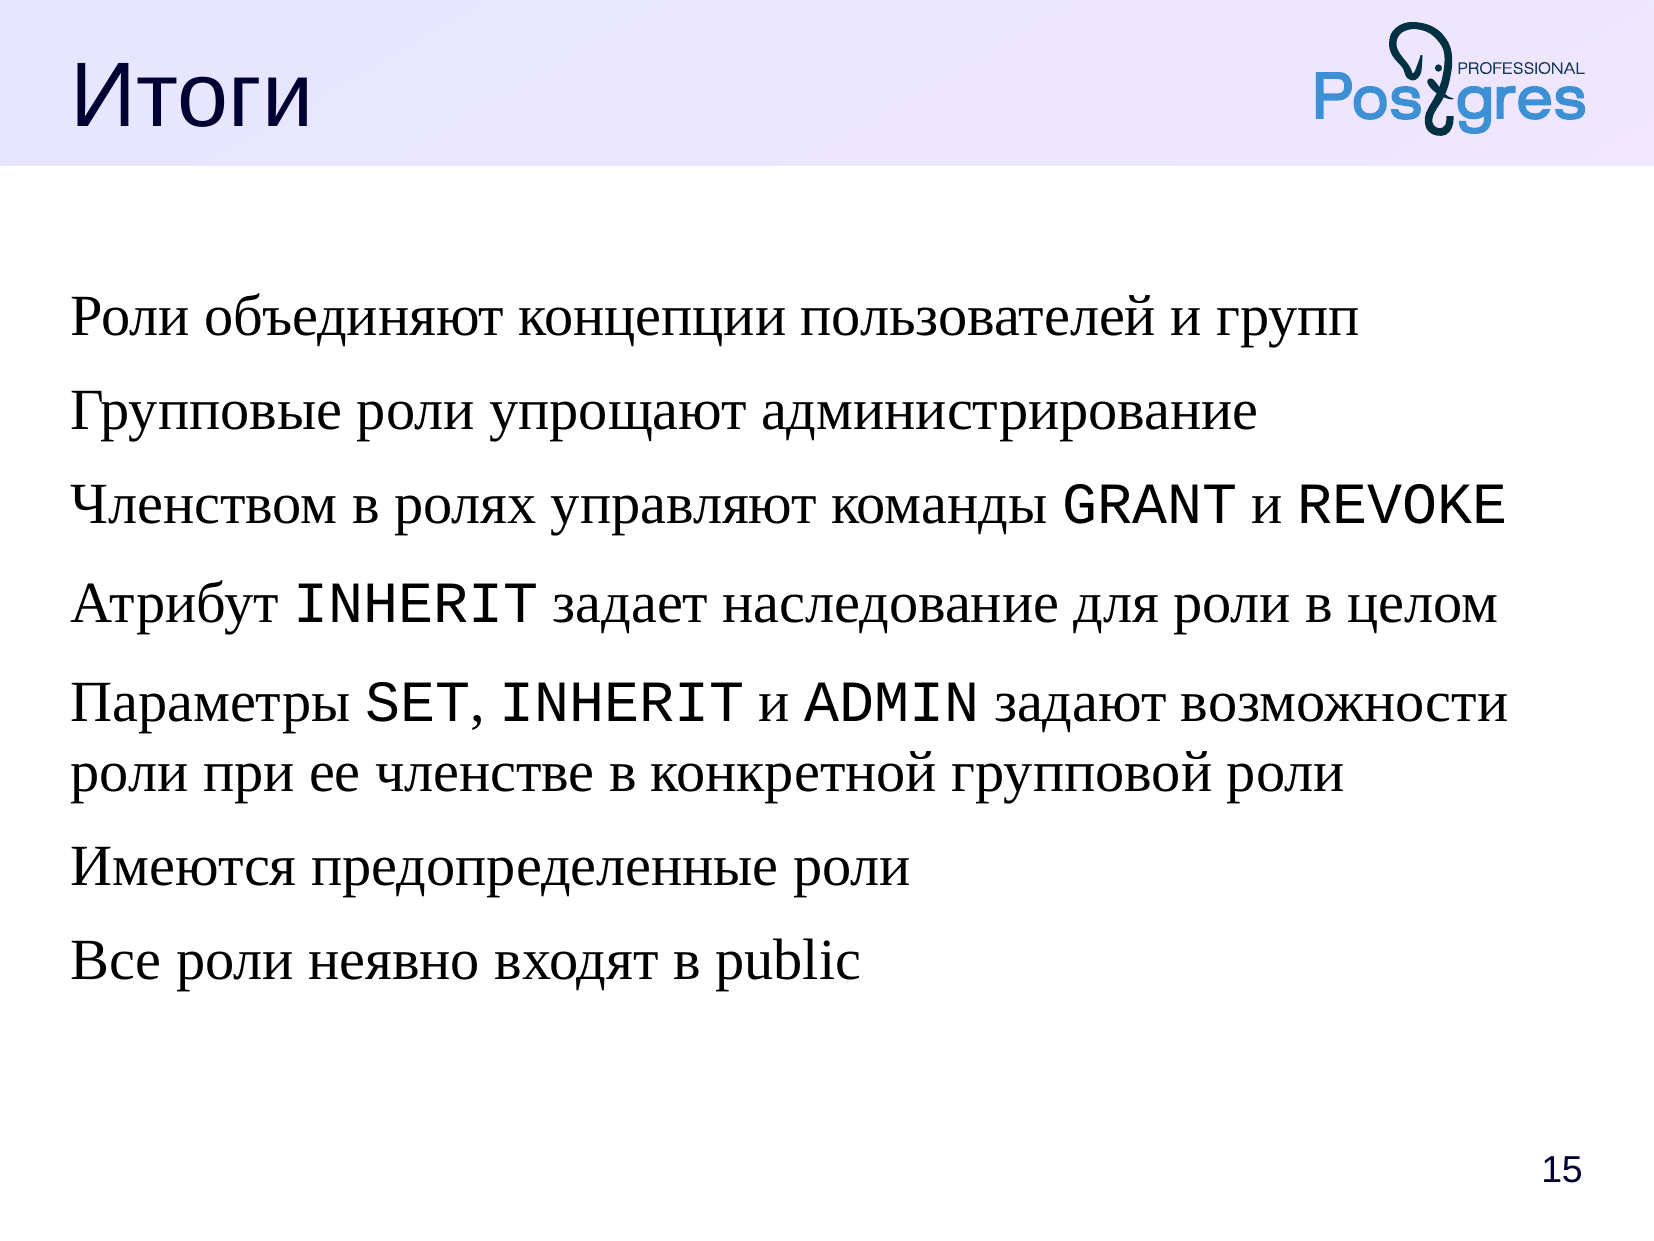

# Итоги
Роли объединяют концепции пользователей и групп
Групповые роли упрощают администрирование
Членством в ролях управляют команды GRANT и REVOKE
Атрибут INHERIT задает наследование для роли в целом
Параметры SET, INHERIT и ADMIN задают возможности роли при ее членстве в конкретной групповой роли
Имеются предопределенные роли
Все роли неявно входят в public